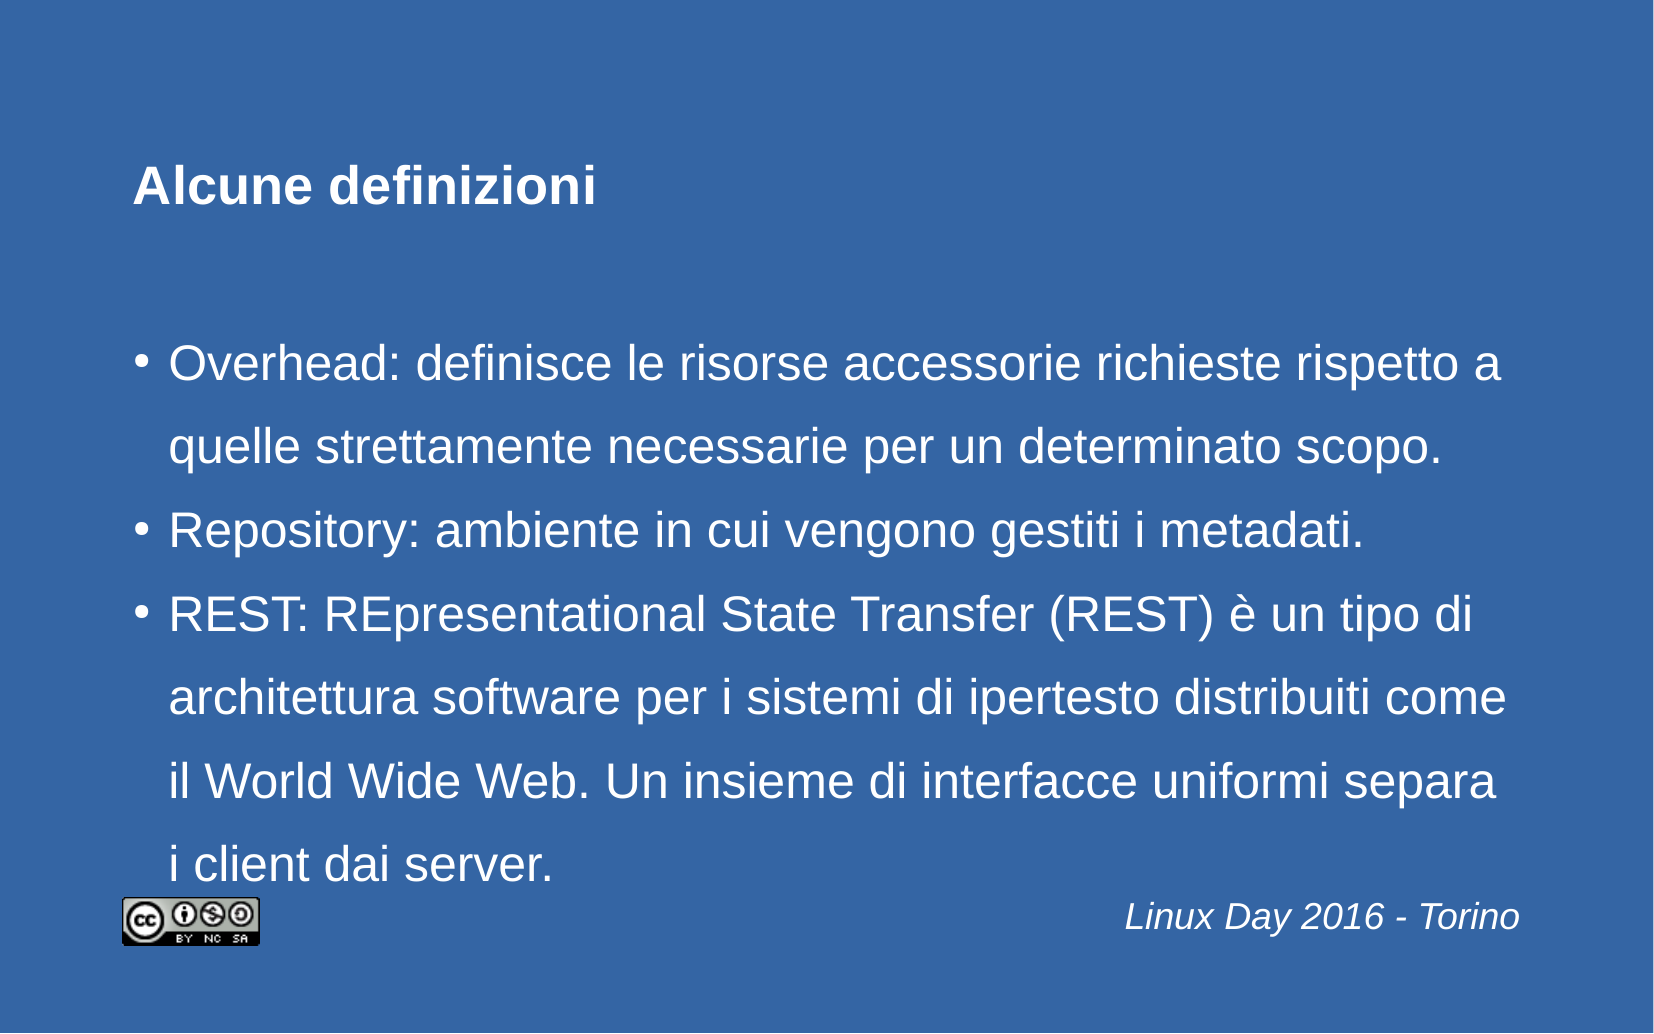

Alcune definizioni
Overhead: definisce le risorse accessorie richieste rispetto a quelle strettamente necessarie per un determinato scopo.
Repository: ambiente in cui vengono gestiti i metadati.
REST: REpresentational State Transfer (REST) è un tipo di architettura software per i sistemi di ipertesto distribuiti come il World Wide Web. Un insieme di interfacce uniformi separa i client dai server.
Linux Day 2016 - Torino